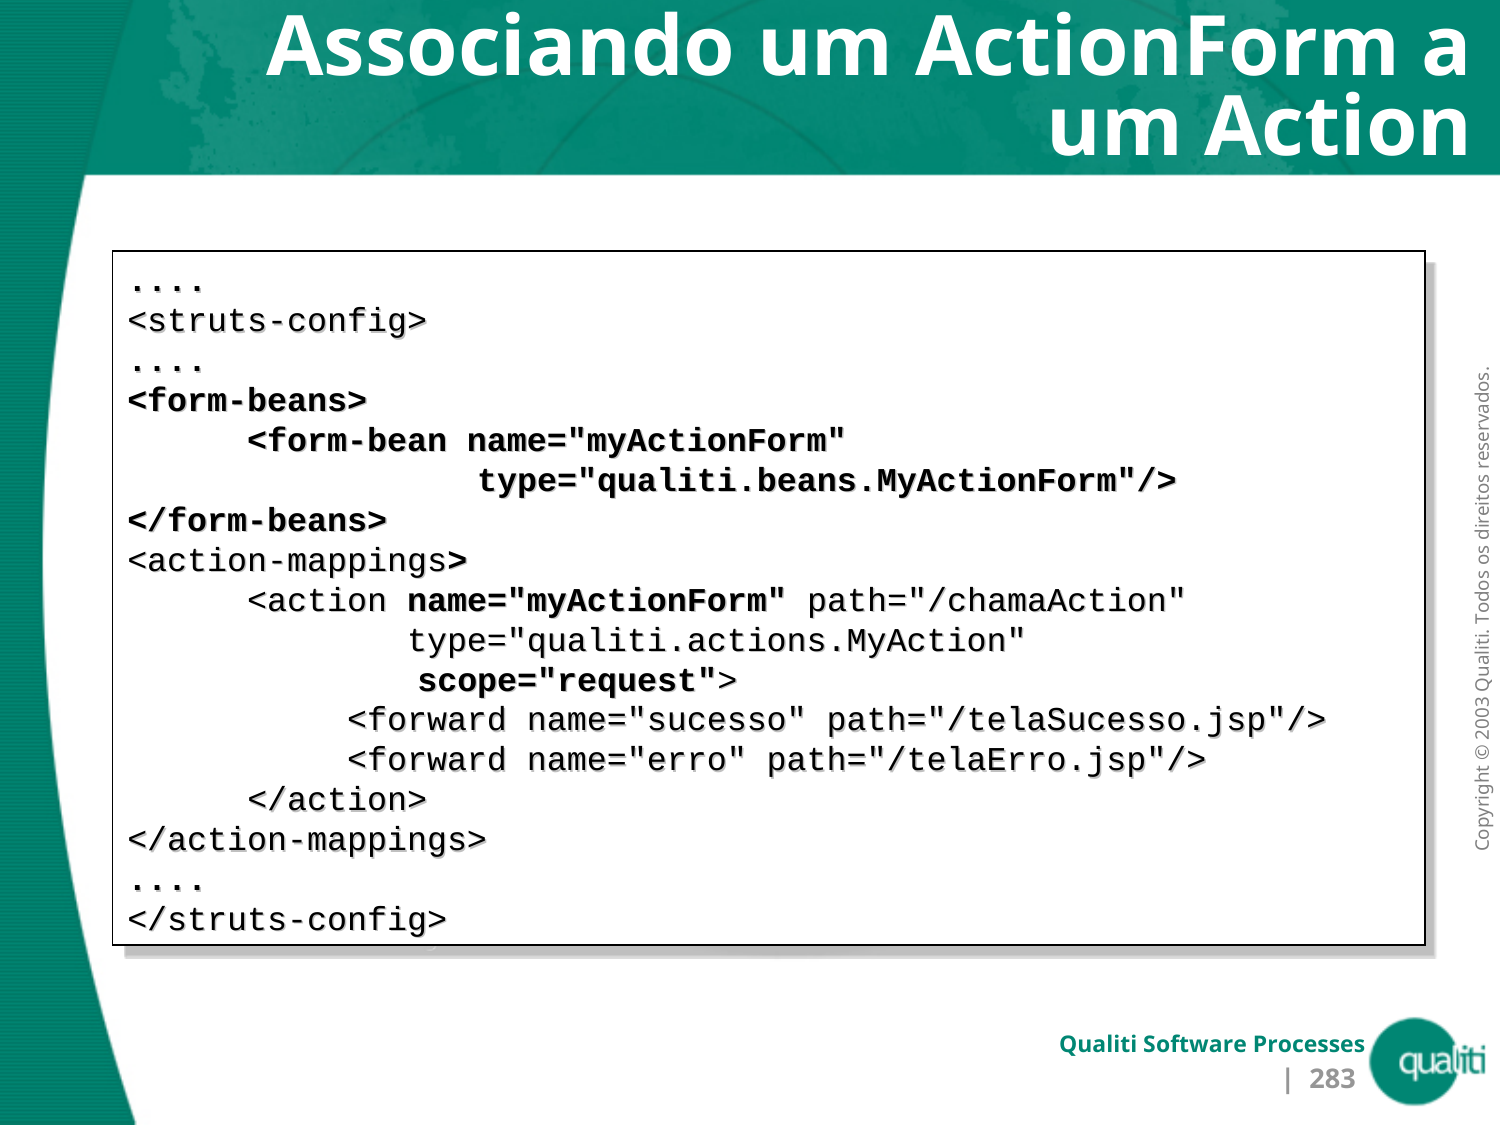

# Associando um ActionForm a um Action
....
<struts-config>
....
<form-beans>
 <form-bean name="myActionForm" 	 			 type="qualiti.beans.MyActionForm"/>
</form-beans>
<action-mappings>
 <action name="myActionForm" path="/chamaAction"
 type="qualiti.actions.MyAction" 			 scope="request">
 <forward name="sucesso" path="/telaSucesso.jsp"/>
 <forward name="erro" path="/telaErro.jsp"/>
 </action>
</action-mappings>
....
</struts-config>